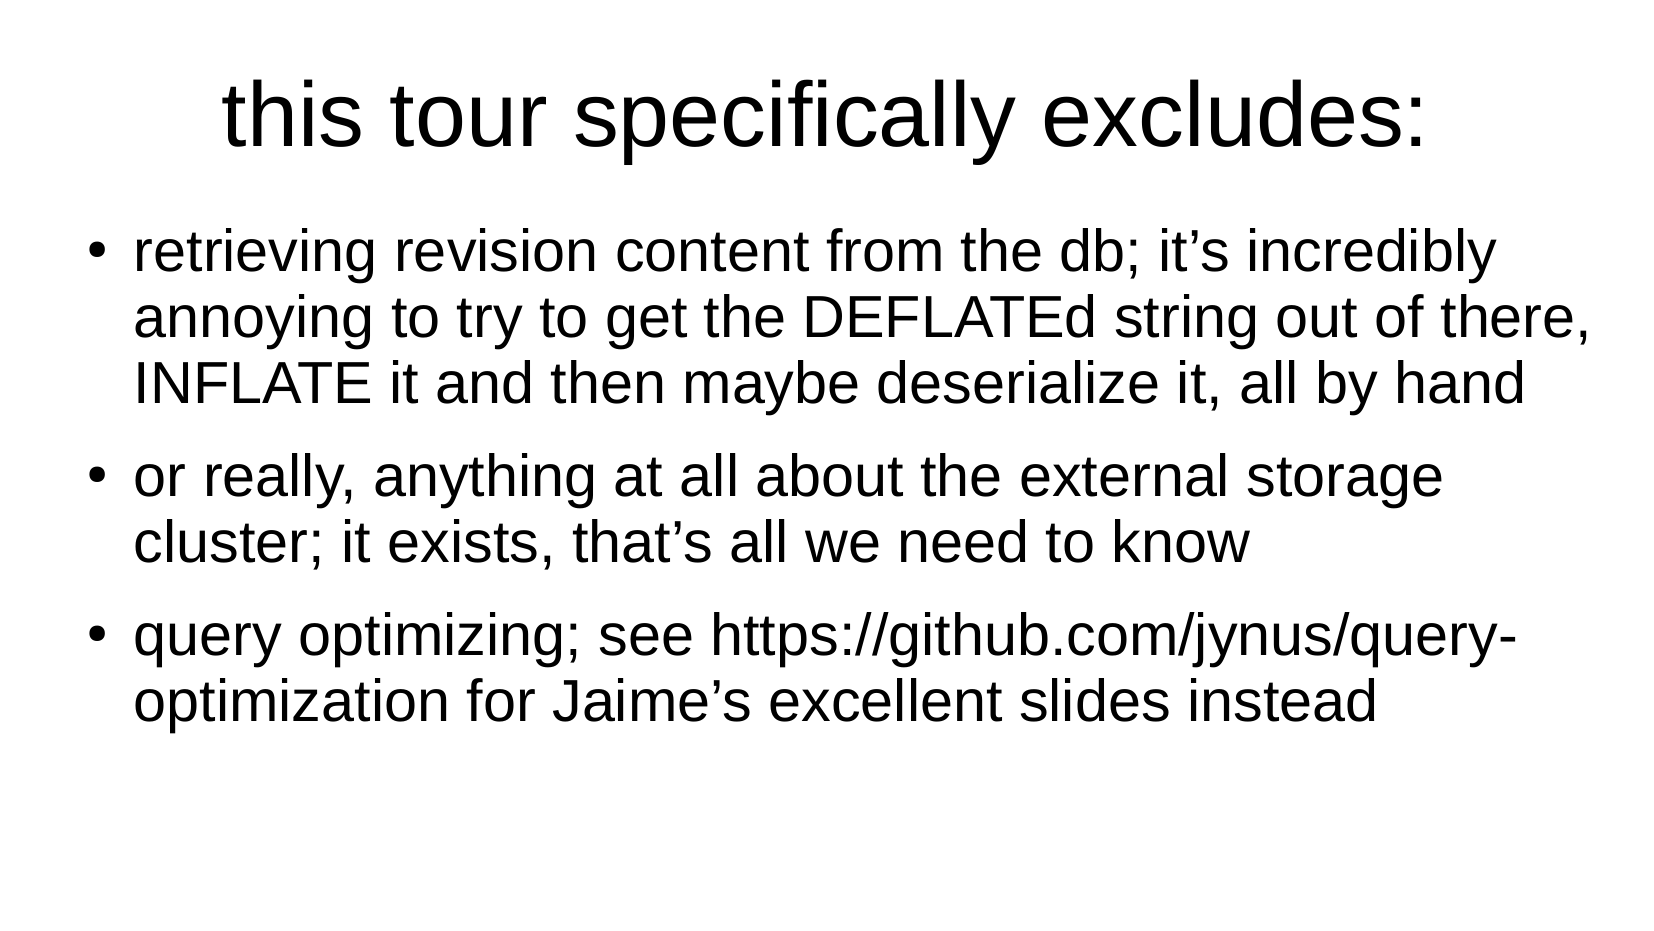

# this tour specifically excludes:
retrieving revision content from the db; it’s incredibly annoying to try to get the DEFLATEd string out of there, INFLATE it and then maybe deserialize it, all by hand
or really, anything at all about the external storage cluster; it exists, that’s all we need to know
query optimizing; see https://github.com/jynus/query-optimization for Jaime’s excellent slides instead